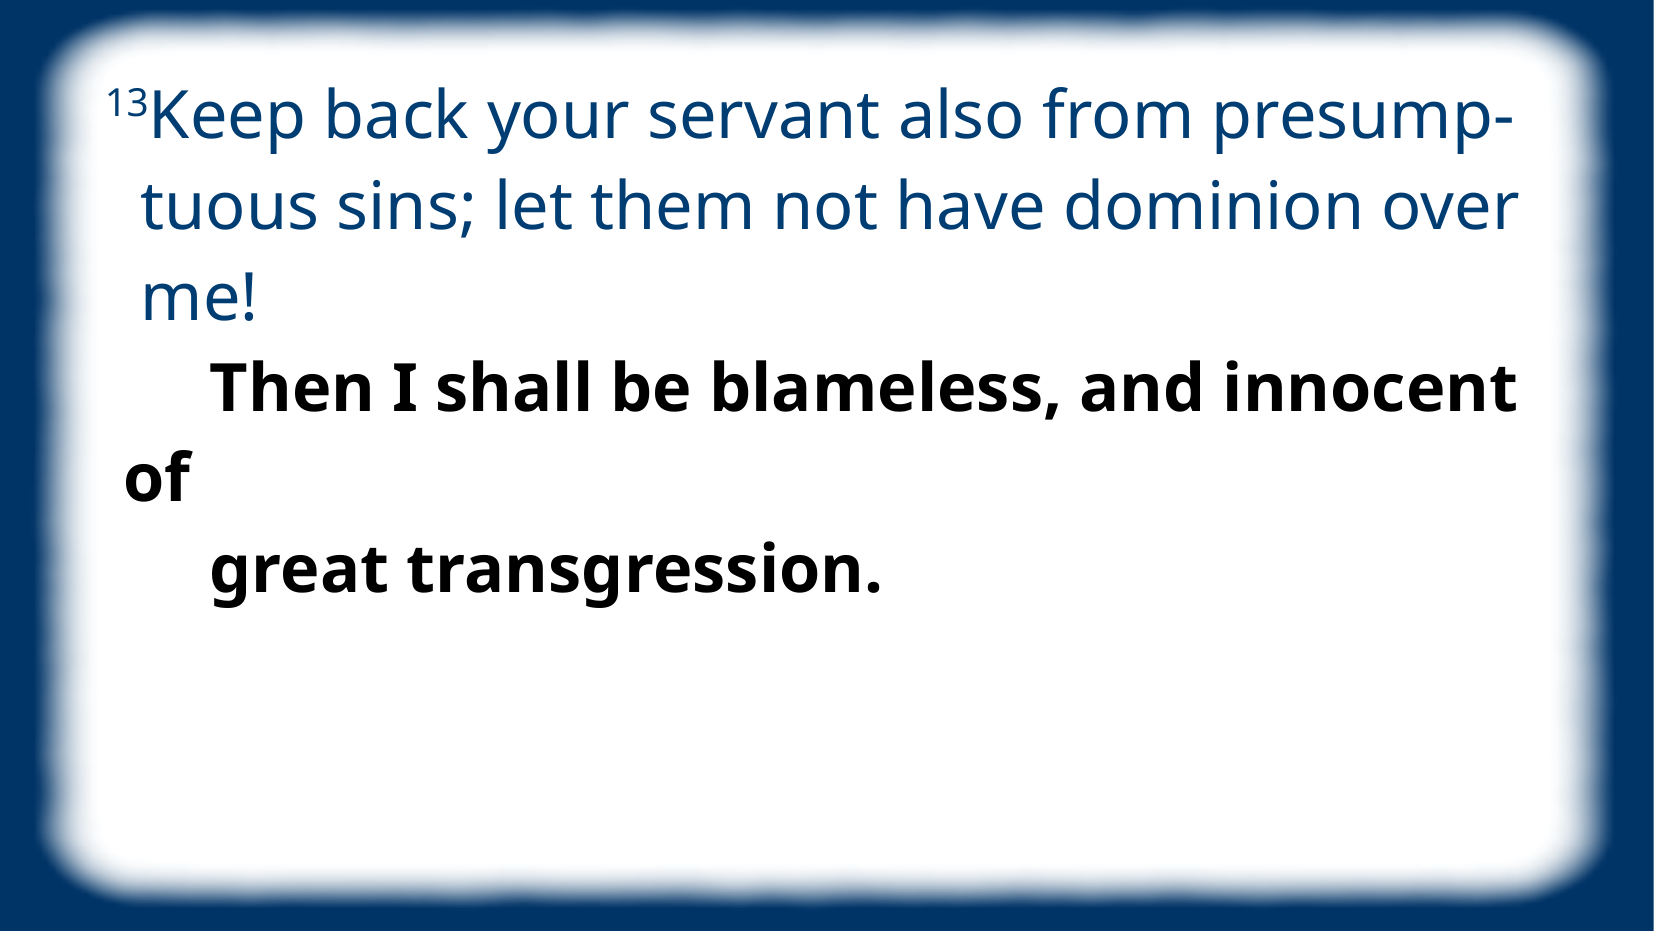

13Keep back your servant also from presump-
 tuous sins; let them not have dominion over
 me!
 Then I shall be blameless, and innocent of
 great transgression.